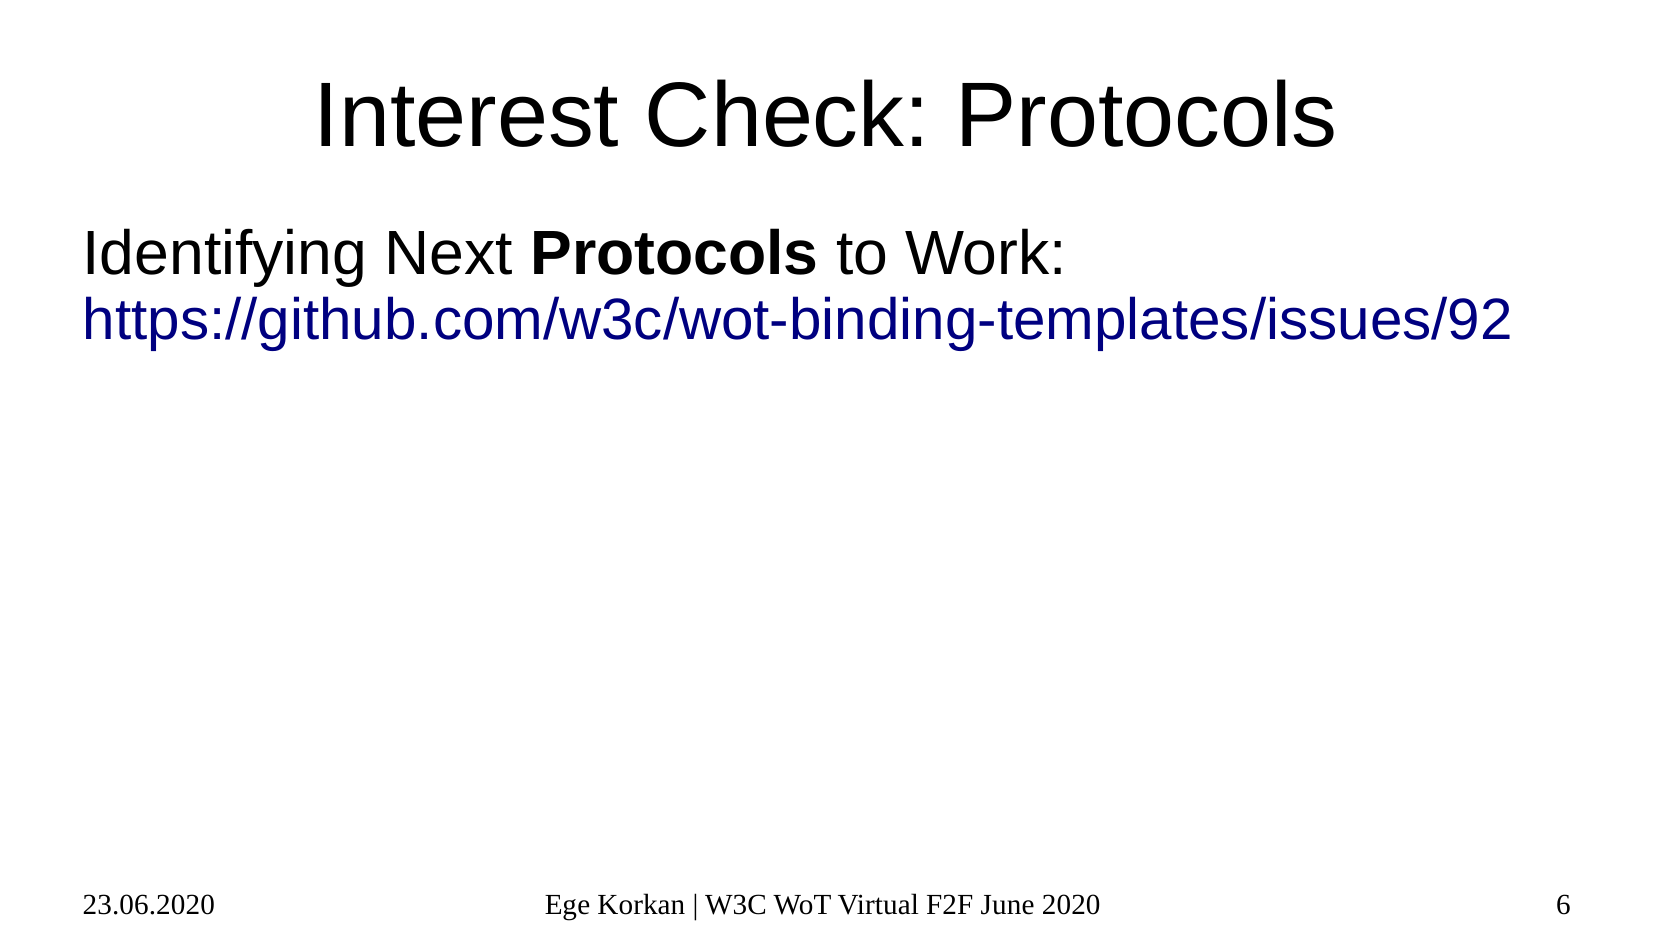

# Interest Check: Protocols
Identifying Next Protocols to Work: https://github.com/w3c/wot-binding-templates/issues/92
23.06.2020
Ege Korkan | W3C WoT Virtual F2F June 2020
6